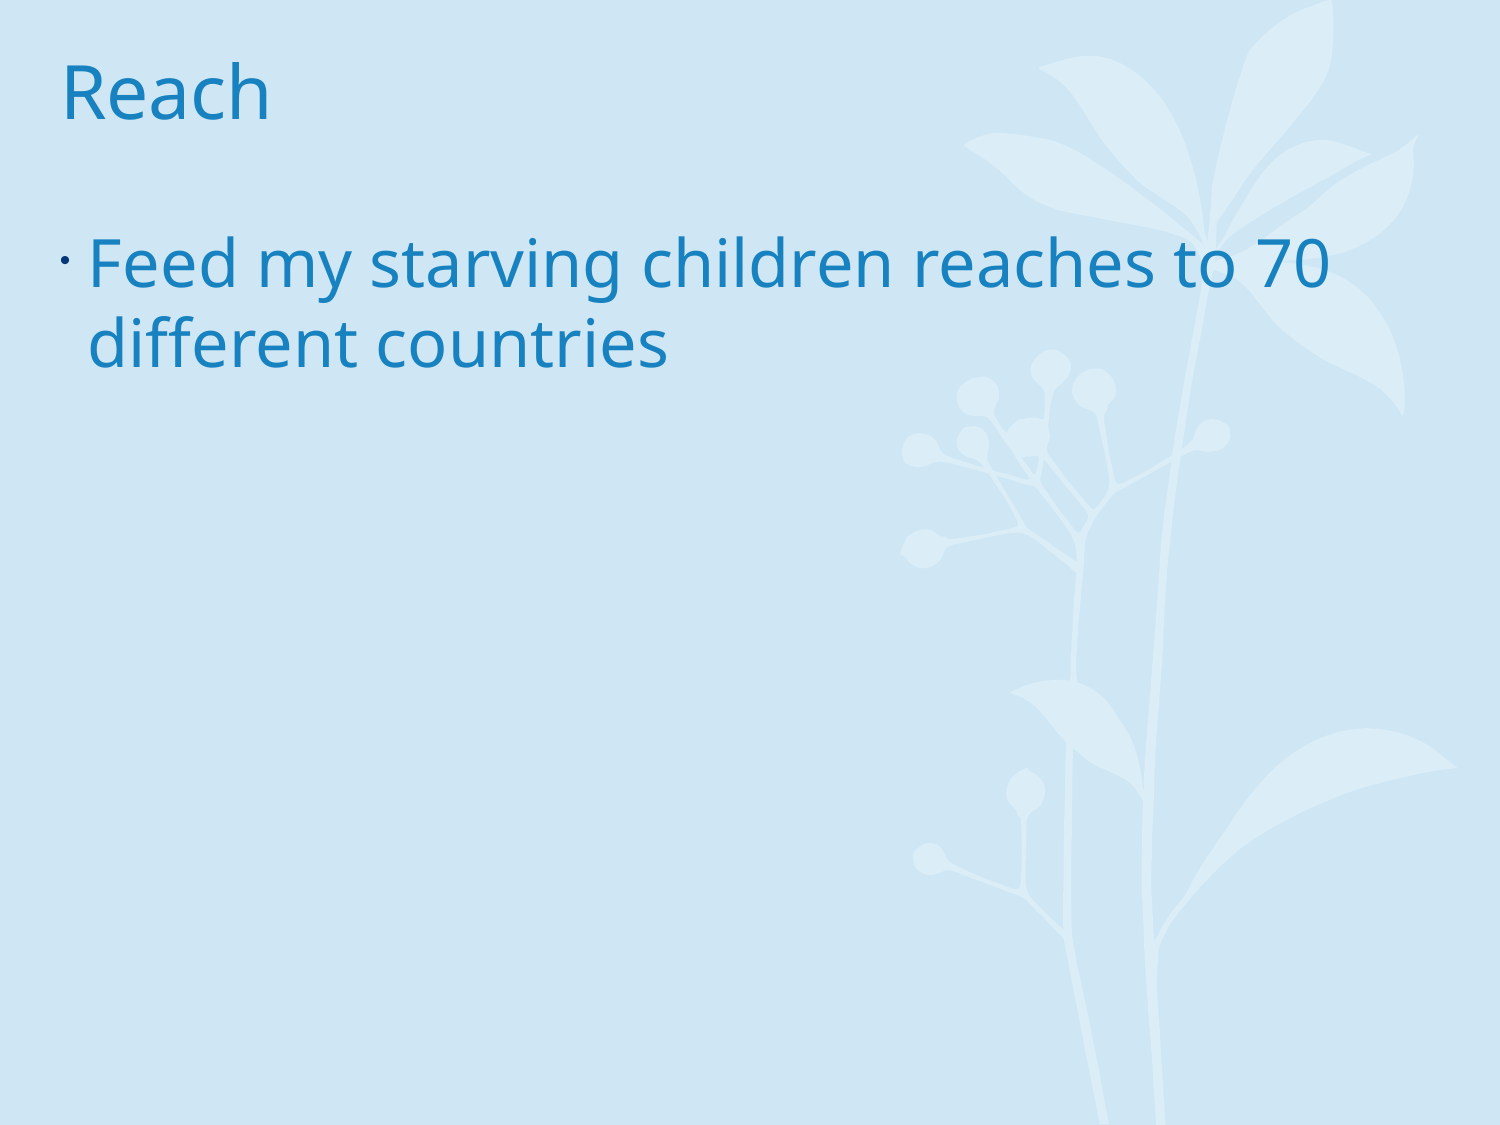

# Reach
Feed my starving children reaches to 70 different countries